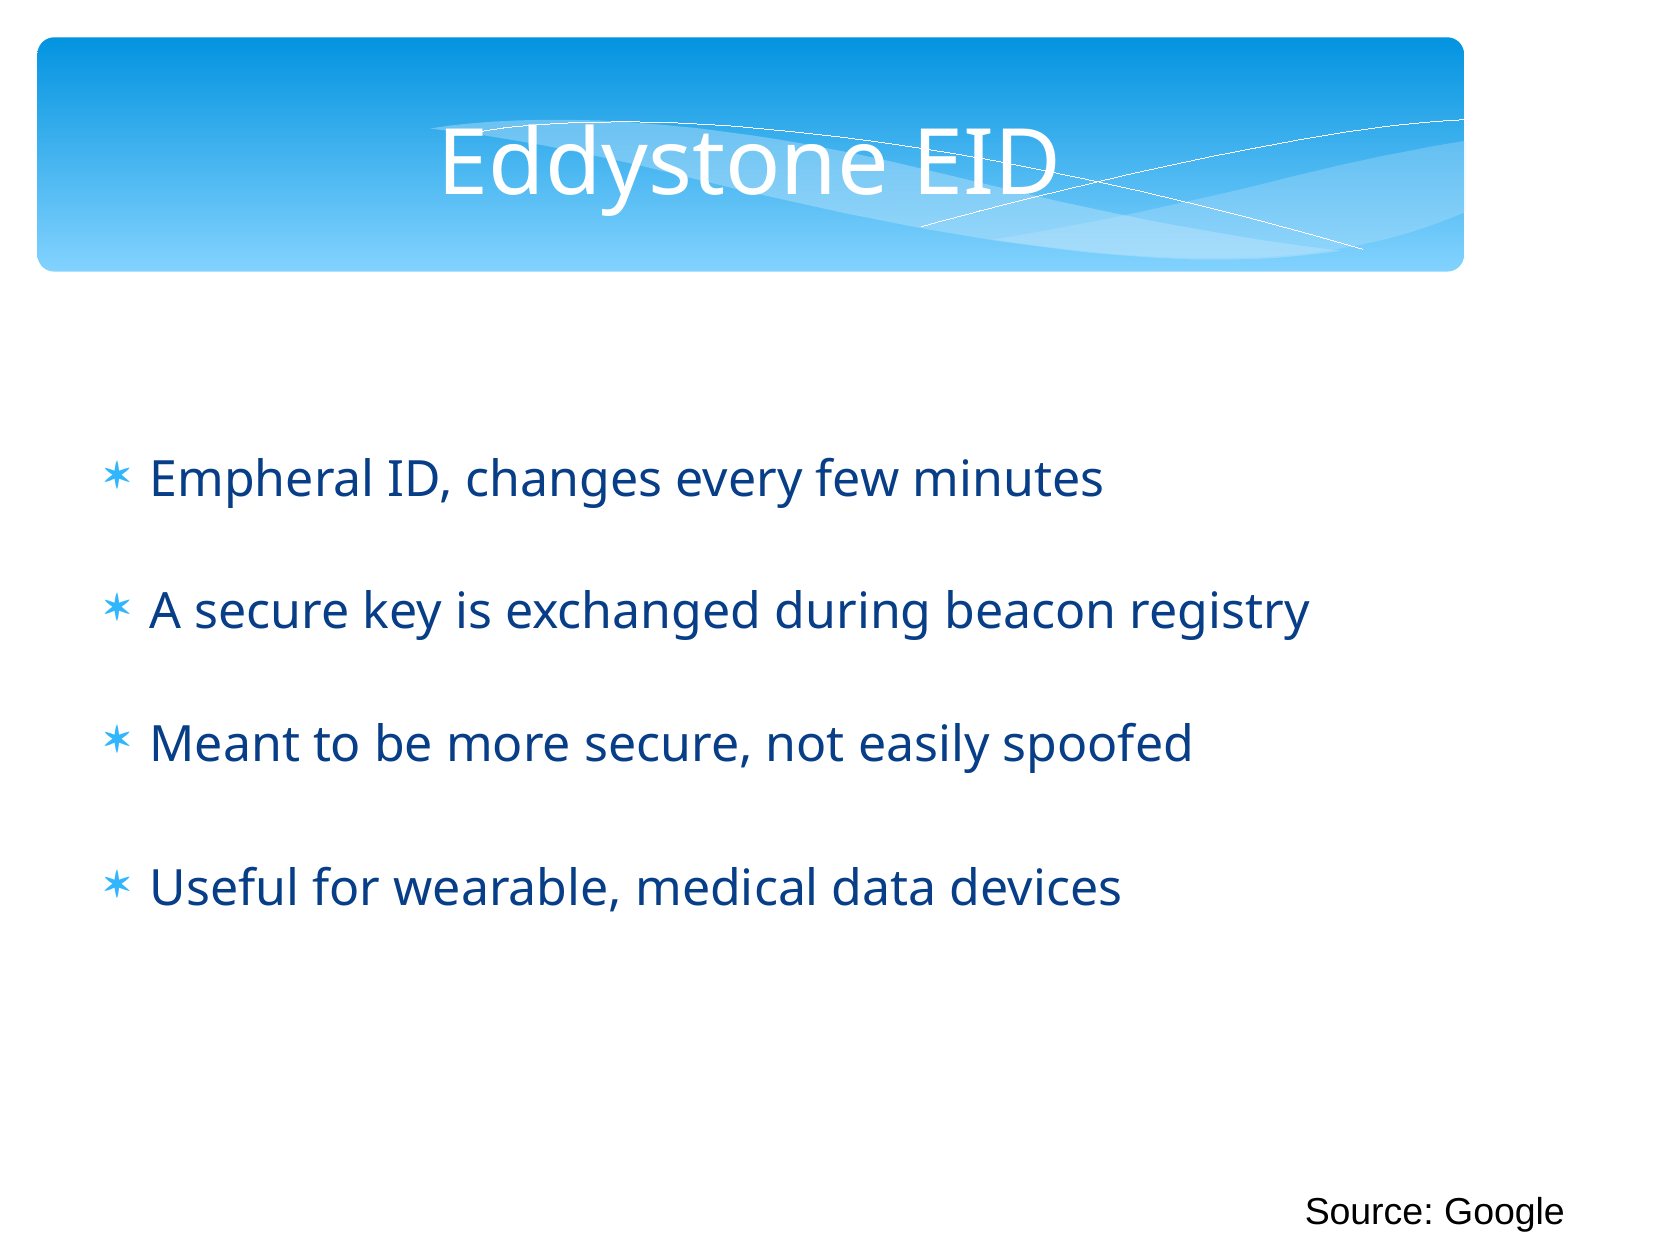

# Eddystone EID
Empheral ID, changes every few minutes
A secure key is exchanged during beacon registry
Meant to be more secure, not easily spoofed
Useful for wearable, medical data devices
Source: Google